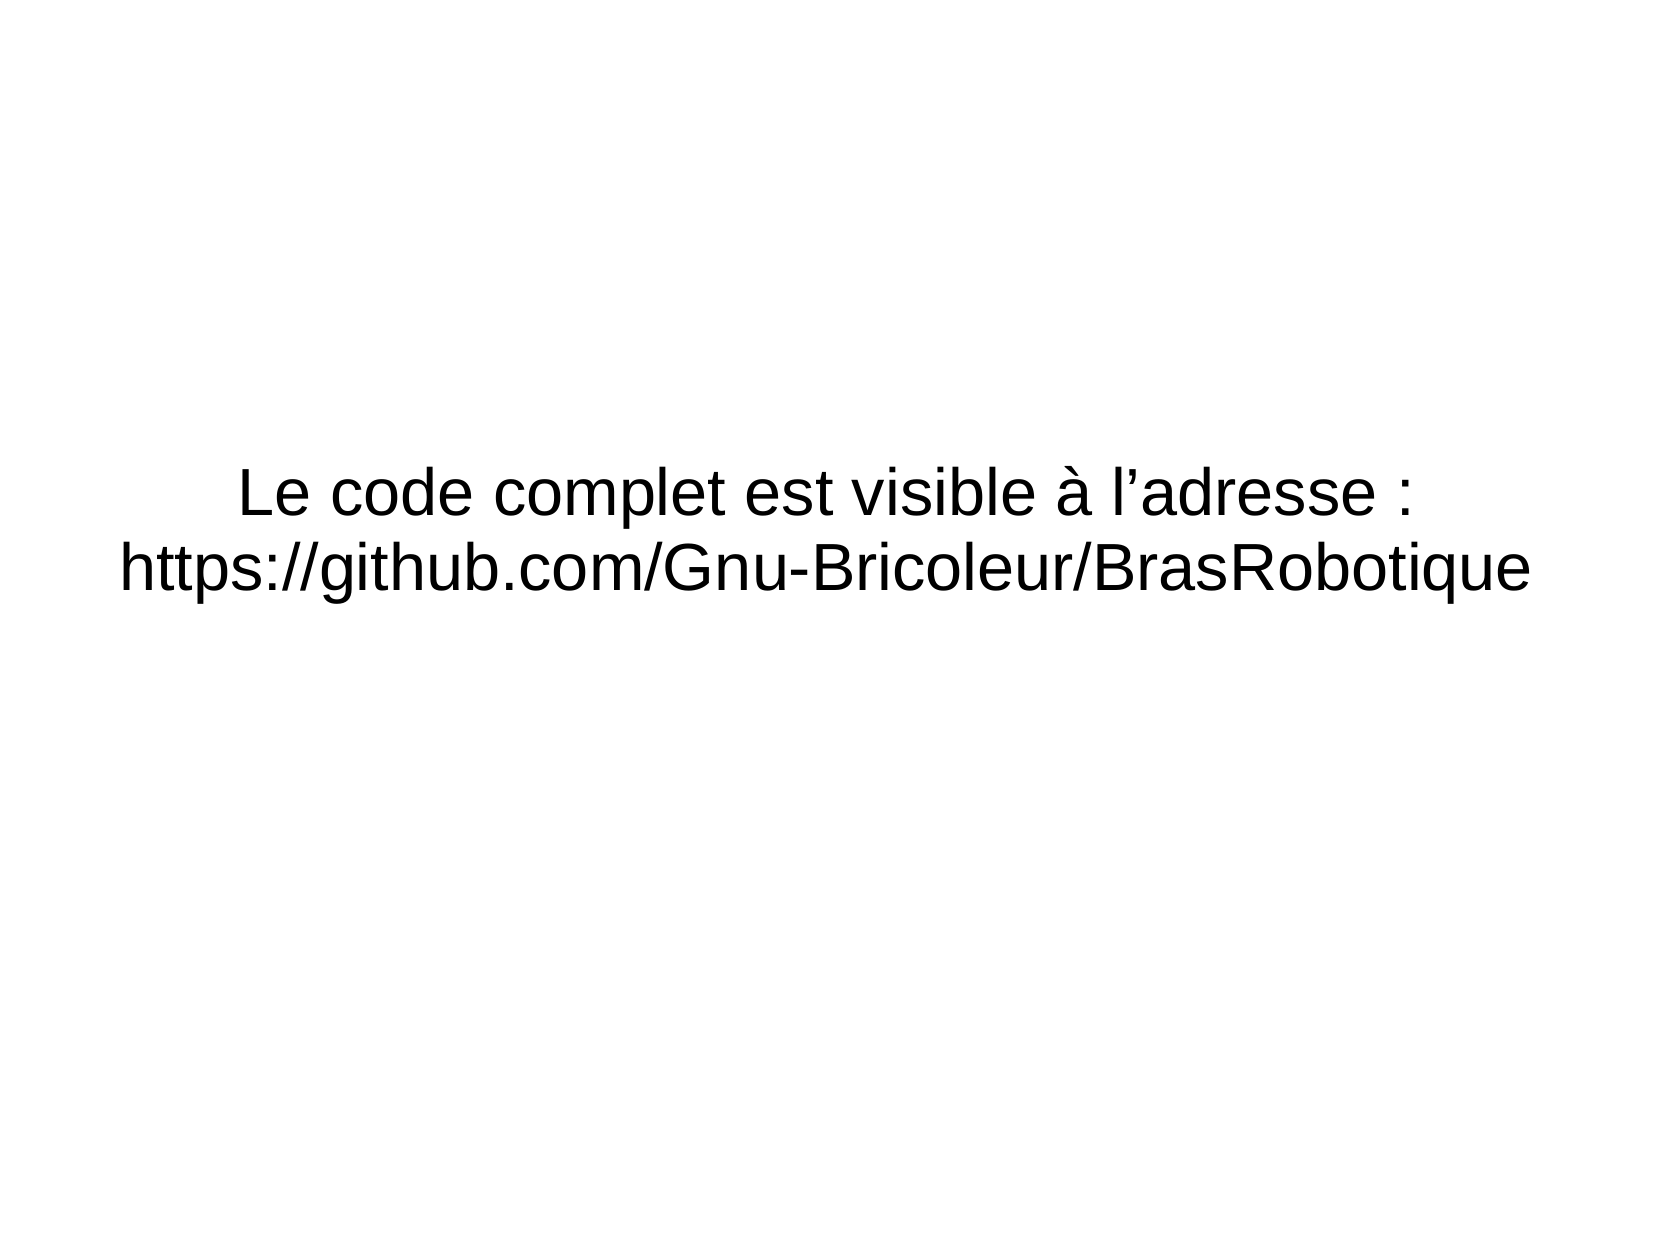

# Le code complet est visible à l’adresse :
https://github.com/Gnu-Bricoleur/BrasRobotique